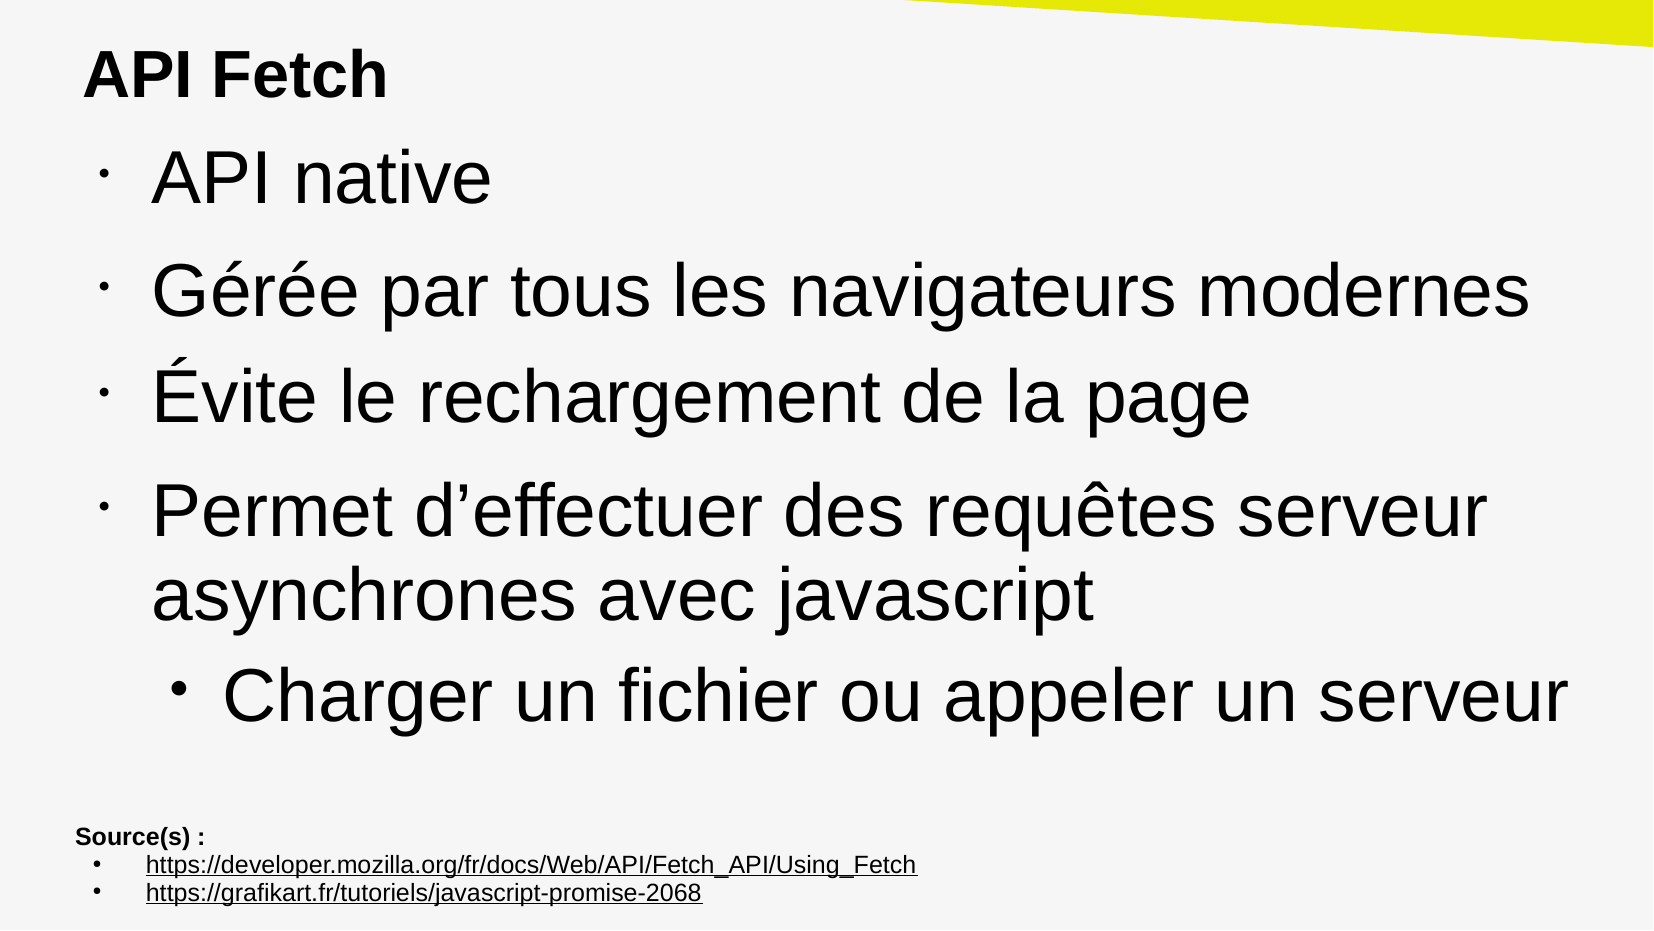

# API Fetch
API native
Gérée par tous les navigateurs modernes
Évite le rechargement de la page
Permet d’effectuer des requêtes serveur asynchrones avec javascript
Charger un fichier ou appeler un serveur
Source(s) :
https://developer.mozilla.org/fr/docs/Web/API/Fetch_API/Using_Fetch
https://grafikart.fr/tutoriels/javascript-promise-2068